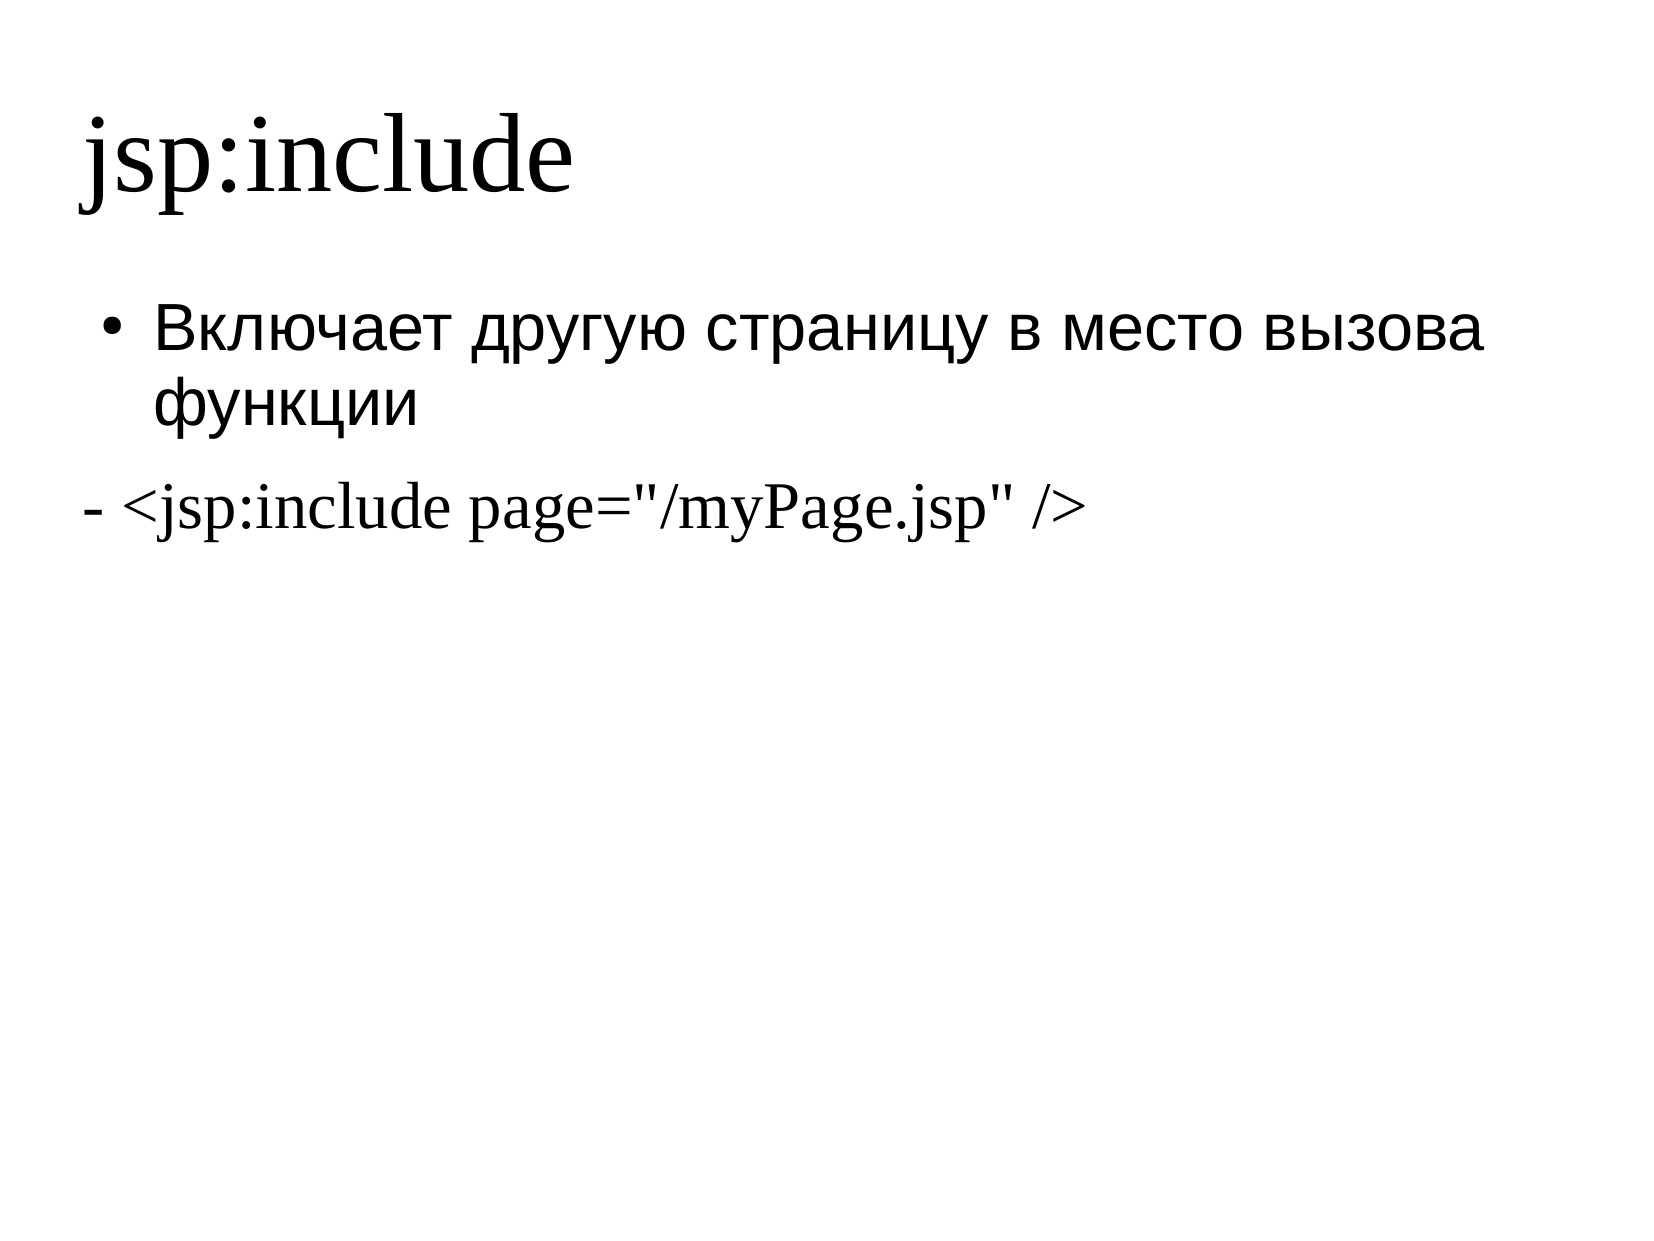

# jsp:include
Включает другую страницу в место вызова функции
- <jsp:include page="/myPage.jsp" />